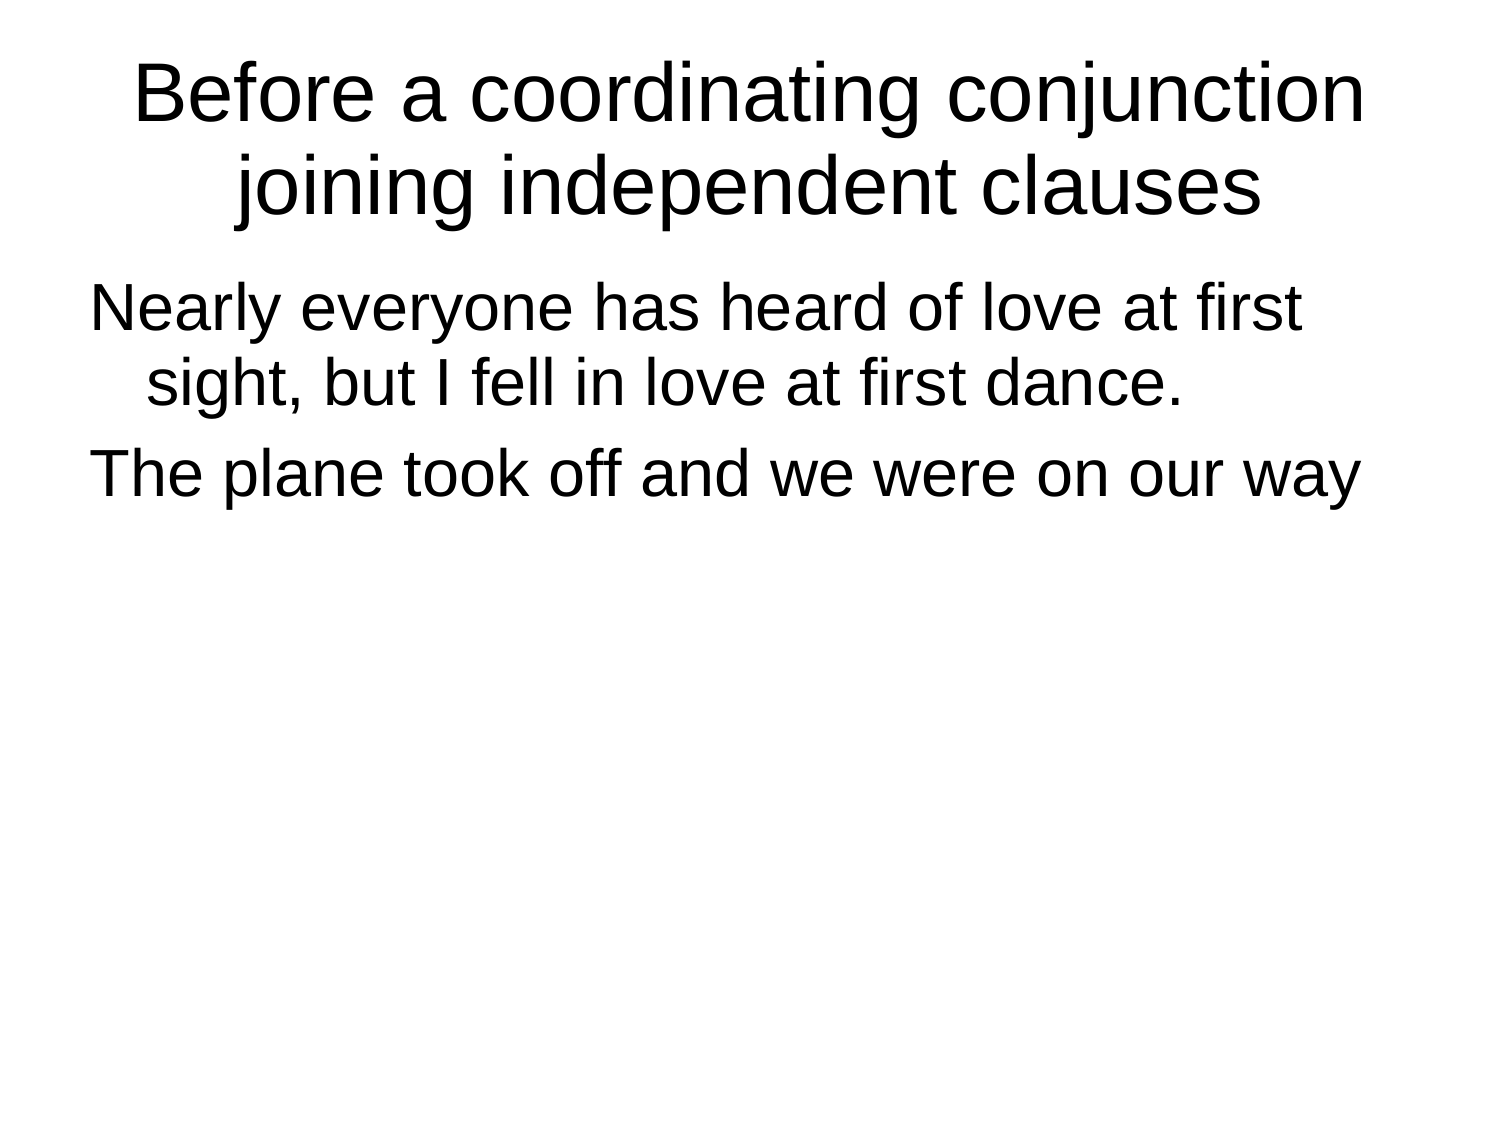

# Before a coordinating conjunction joining independent clauses
Nearly everyone has heard of love at first sight, but I fell in love at first dance.
The plane took off and we were on our way